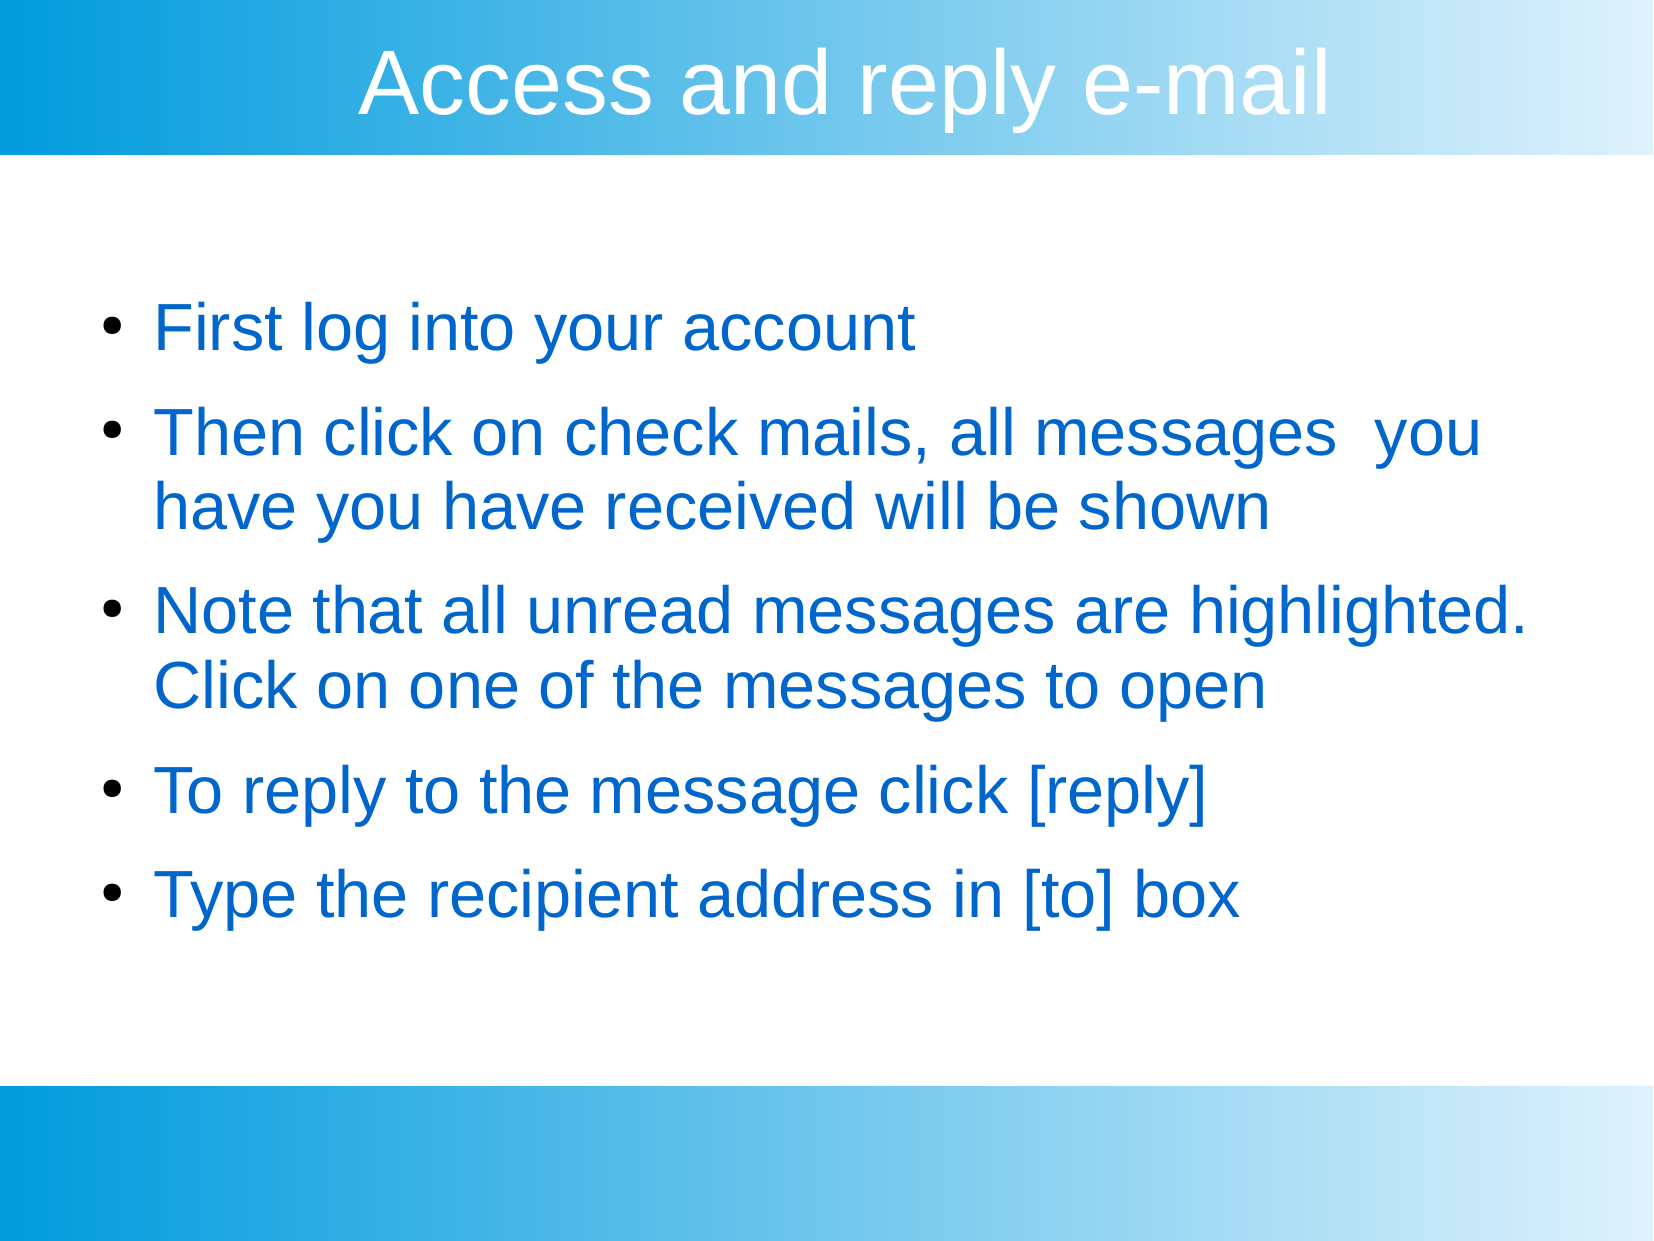

# Access and reply e-mail
First log into your account
Then click on check mails, all messages you have you have received will be shown
Note that all unread messages are highlighted. Click on one of the messages to open
To reply to the message click [reply]
Type the recipient address in [to] box